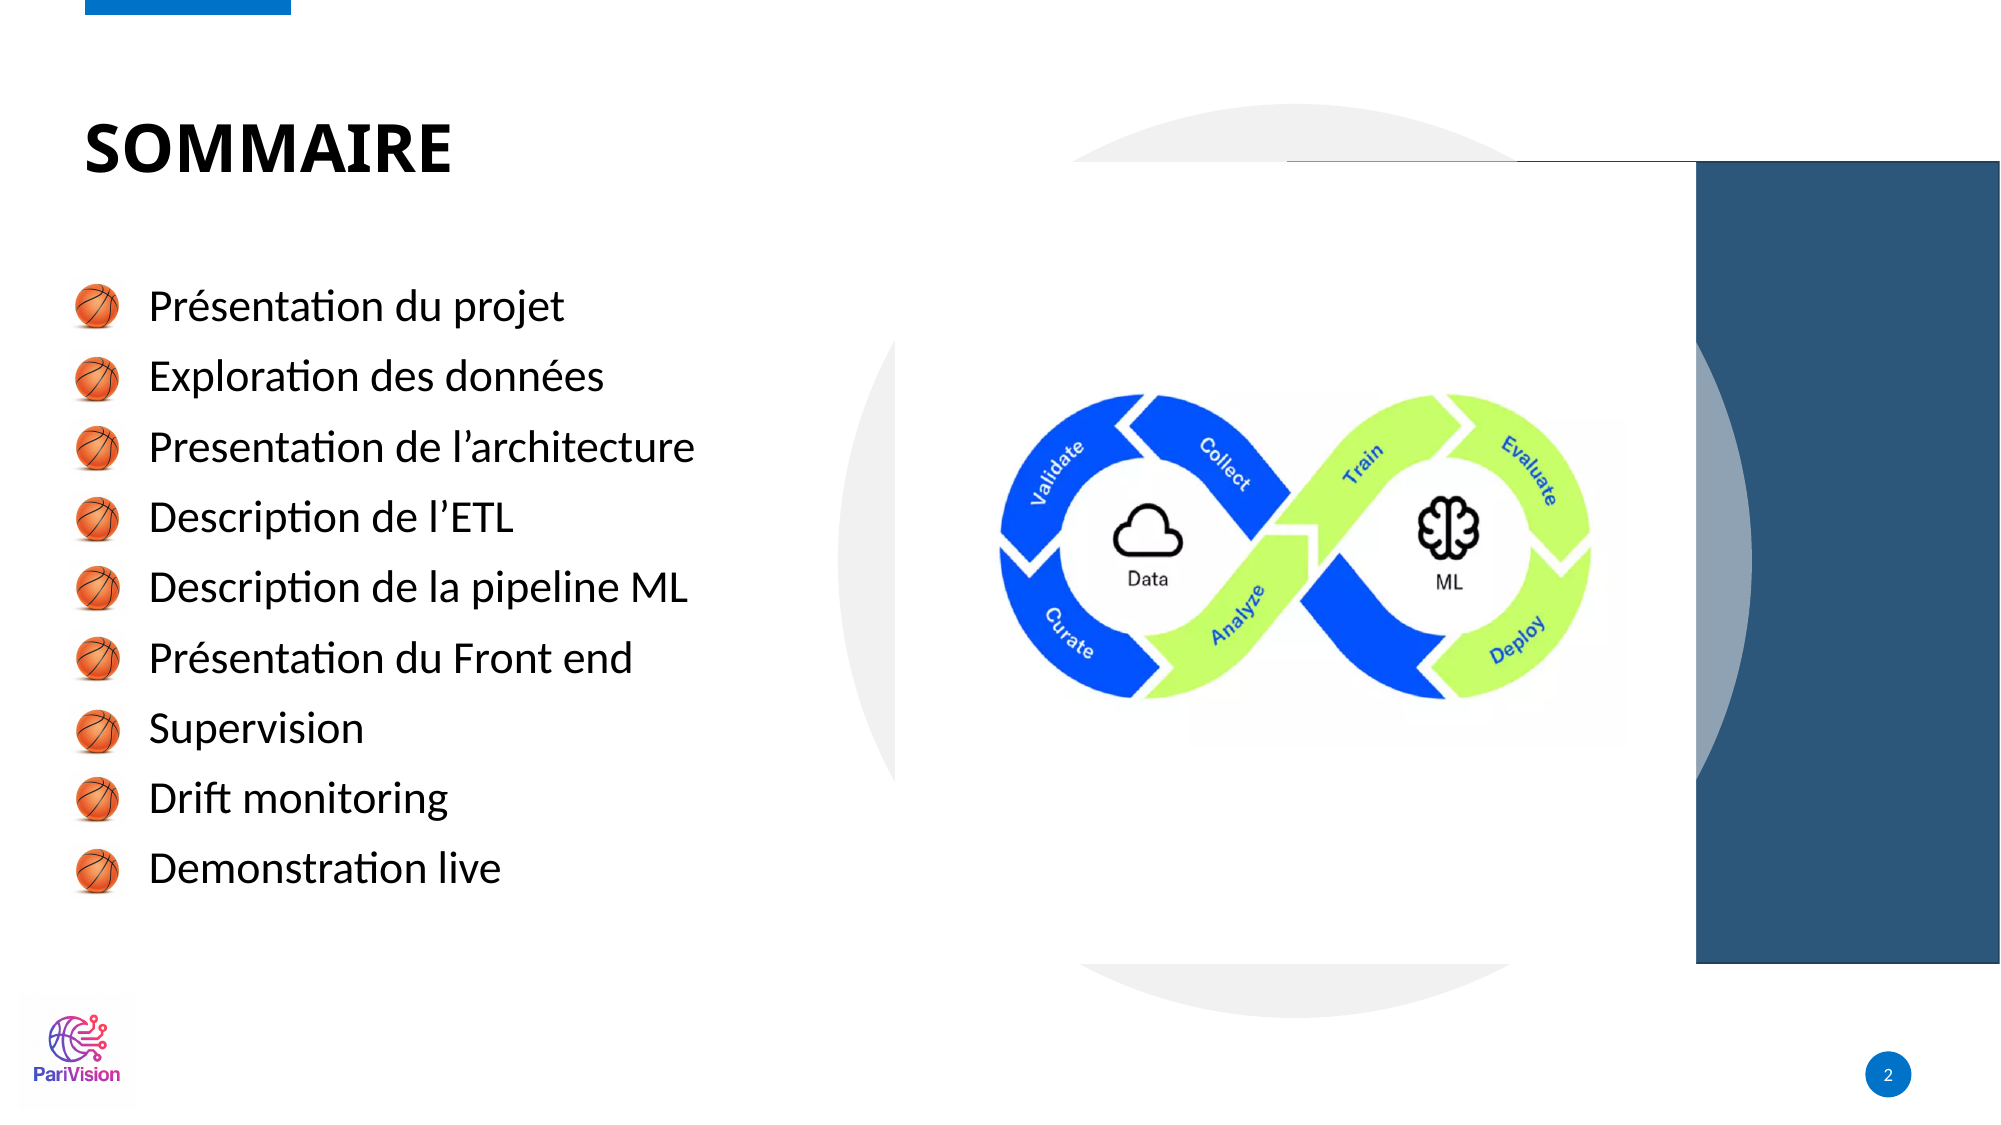

# SomMAIRE
 Présentation du projet
 Exploration des données
 Presentation de l’architecture
 Description de l’ETL
 Description de la pipeline ML
 Présentation du Front end
 Supervision
 Drift monitoring
 Demonstration live